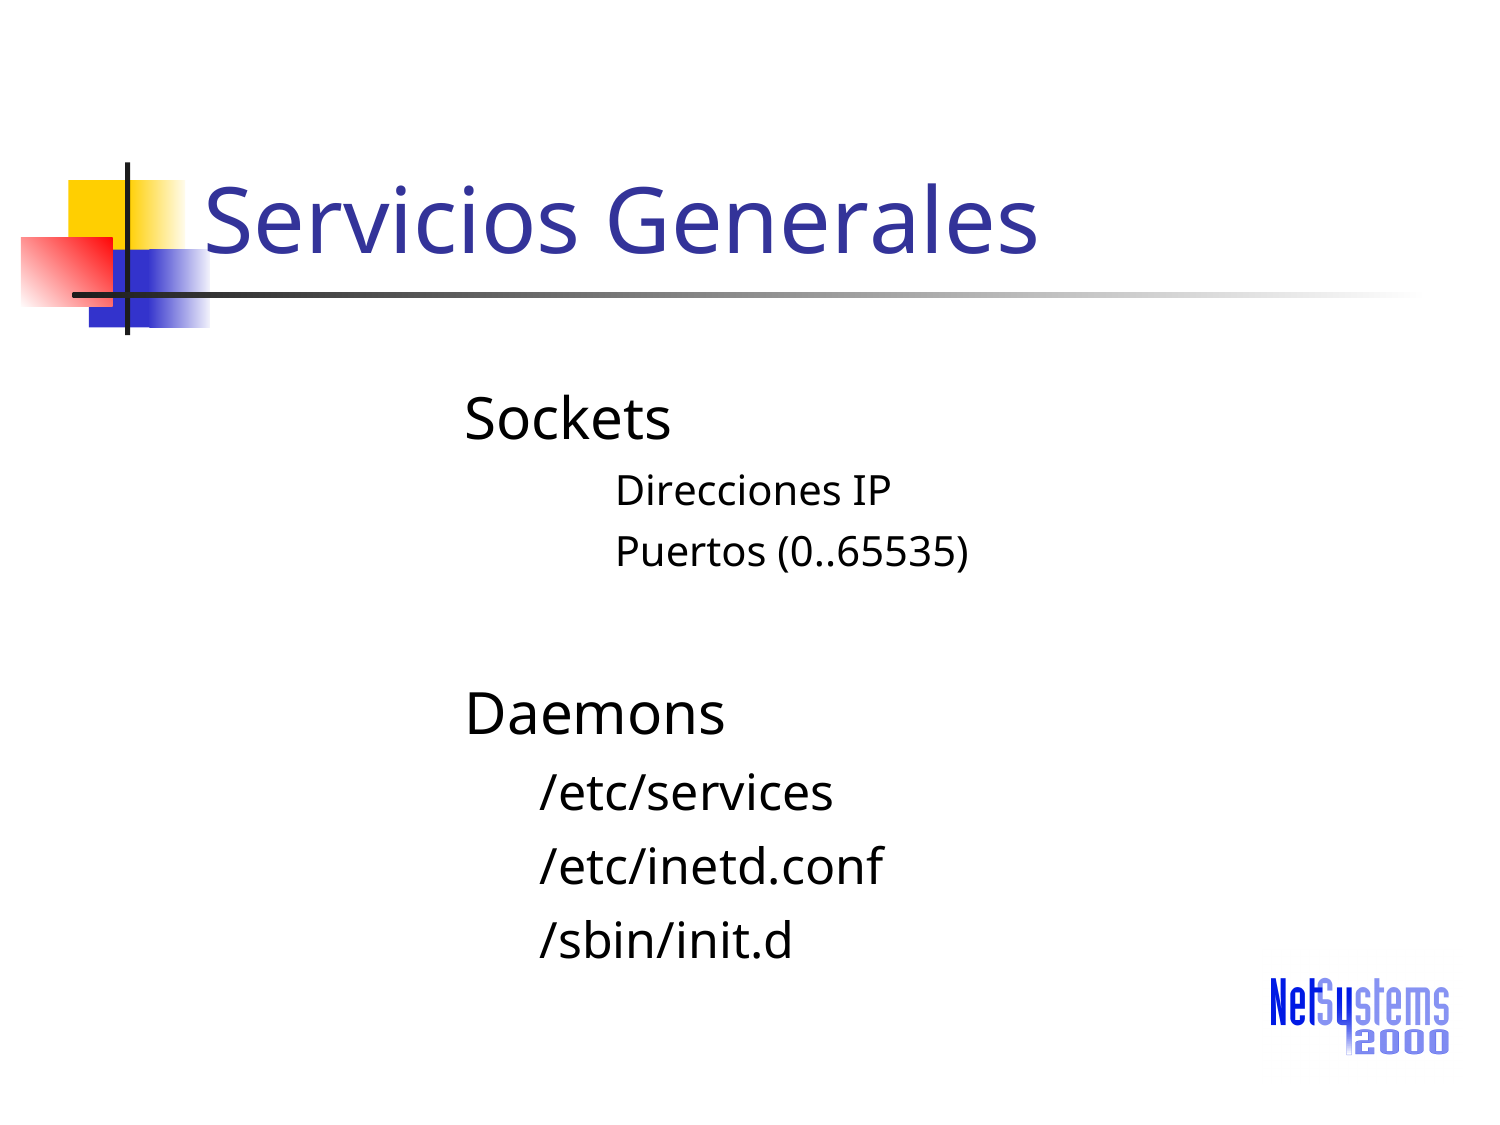

# Servicios Generales
Sockets
Direcciones IP
Puertos (0..65535)
Daemons
/etc/services
/etc/inetd.conf
/sbin/init.d